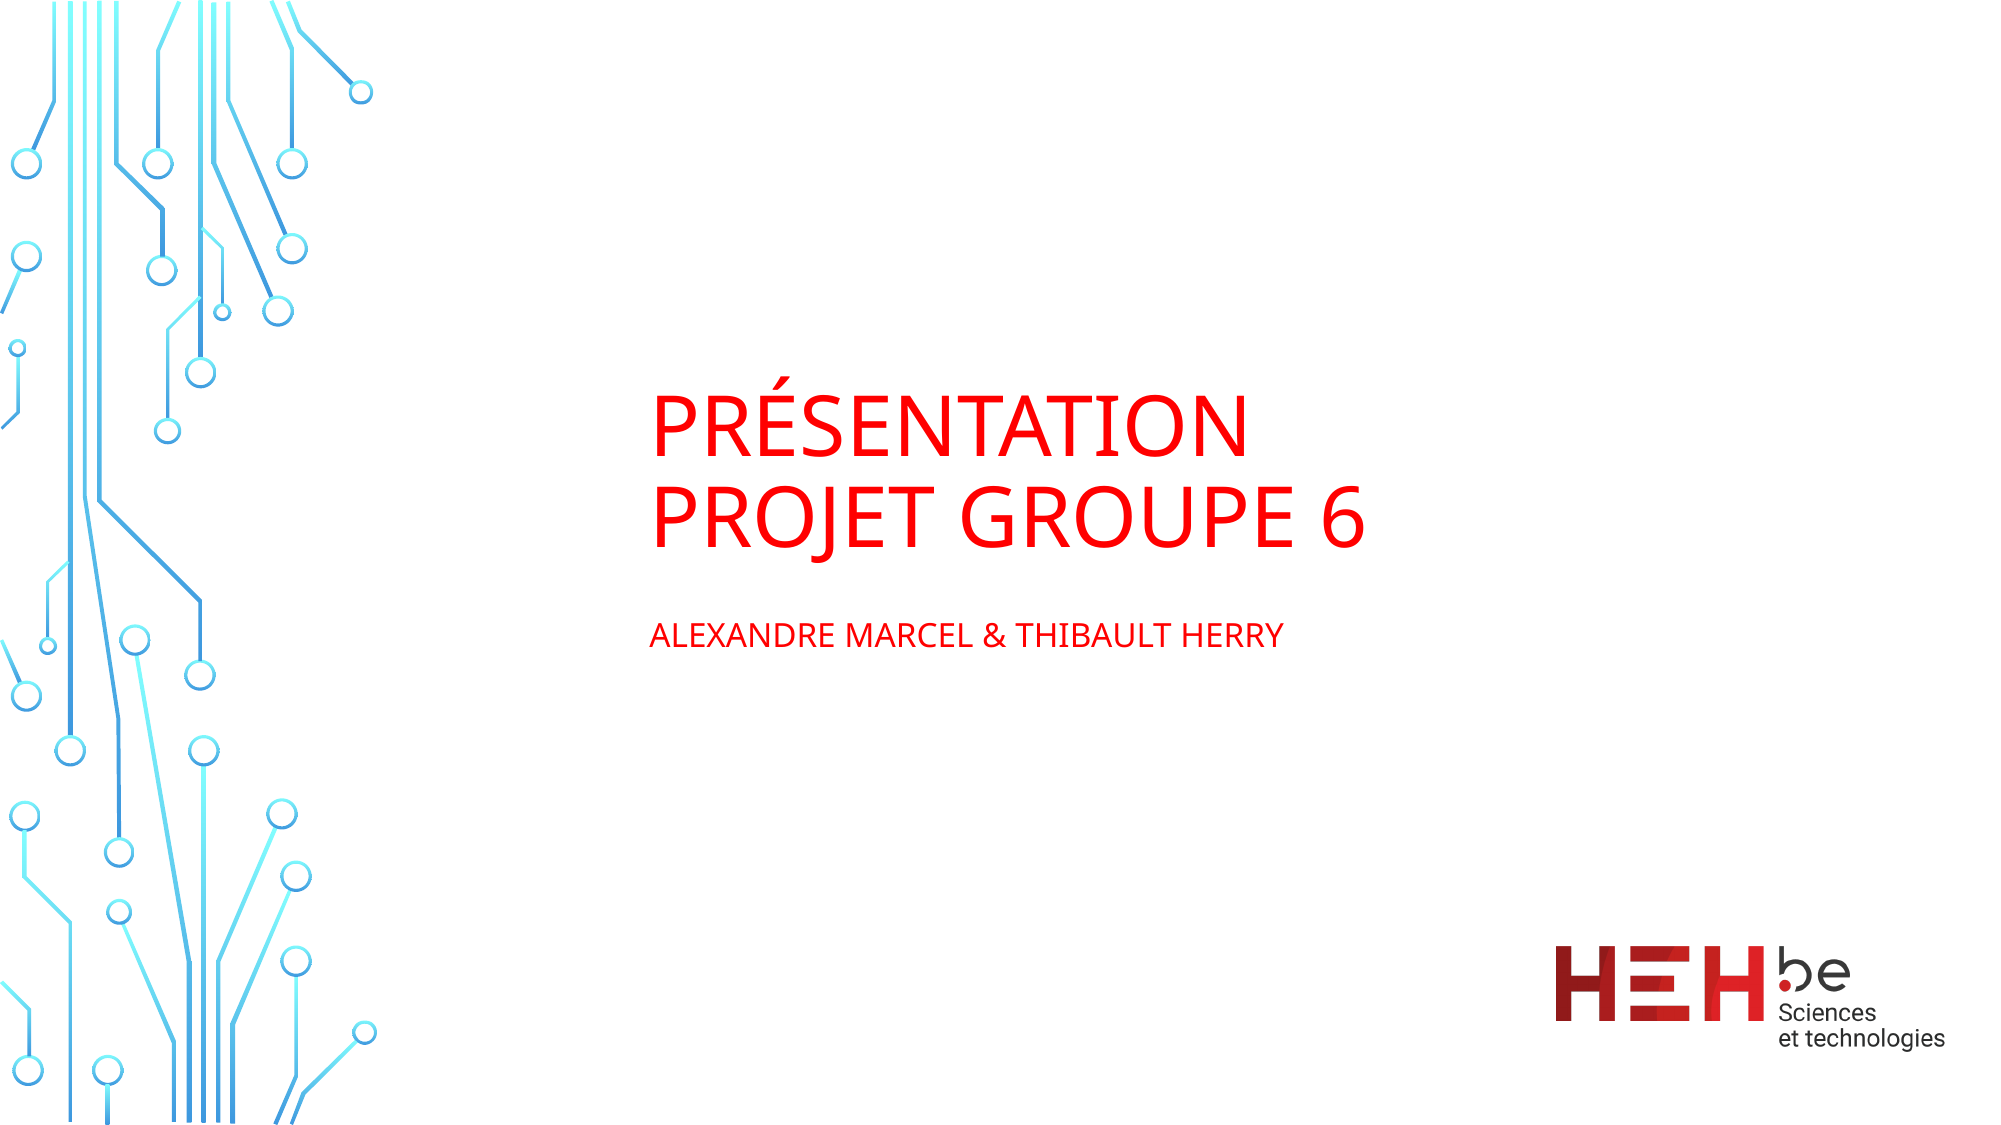

# Présentation projet groupe 6
Alexandre Marcel & Thibault Herry